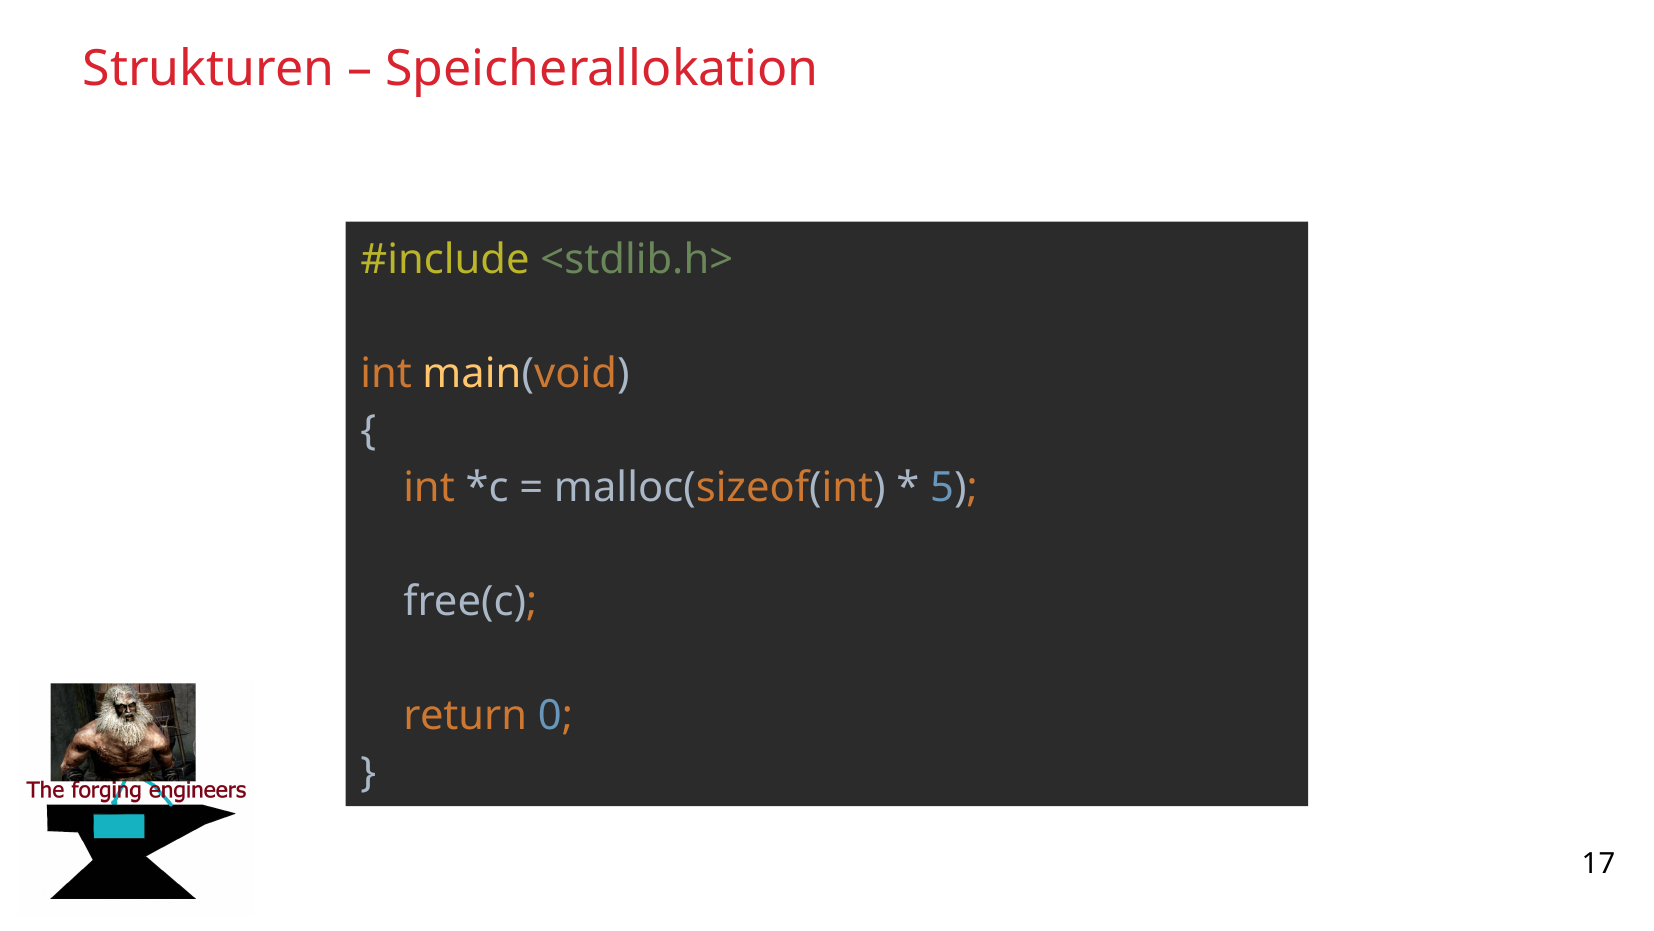

# Strukturen – Speicherallokation
#include <stdlib.h>
int main(void)
{
 int *c = malloc(sizeof(int) * 5);
 free(c);
 return 0;
}